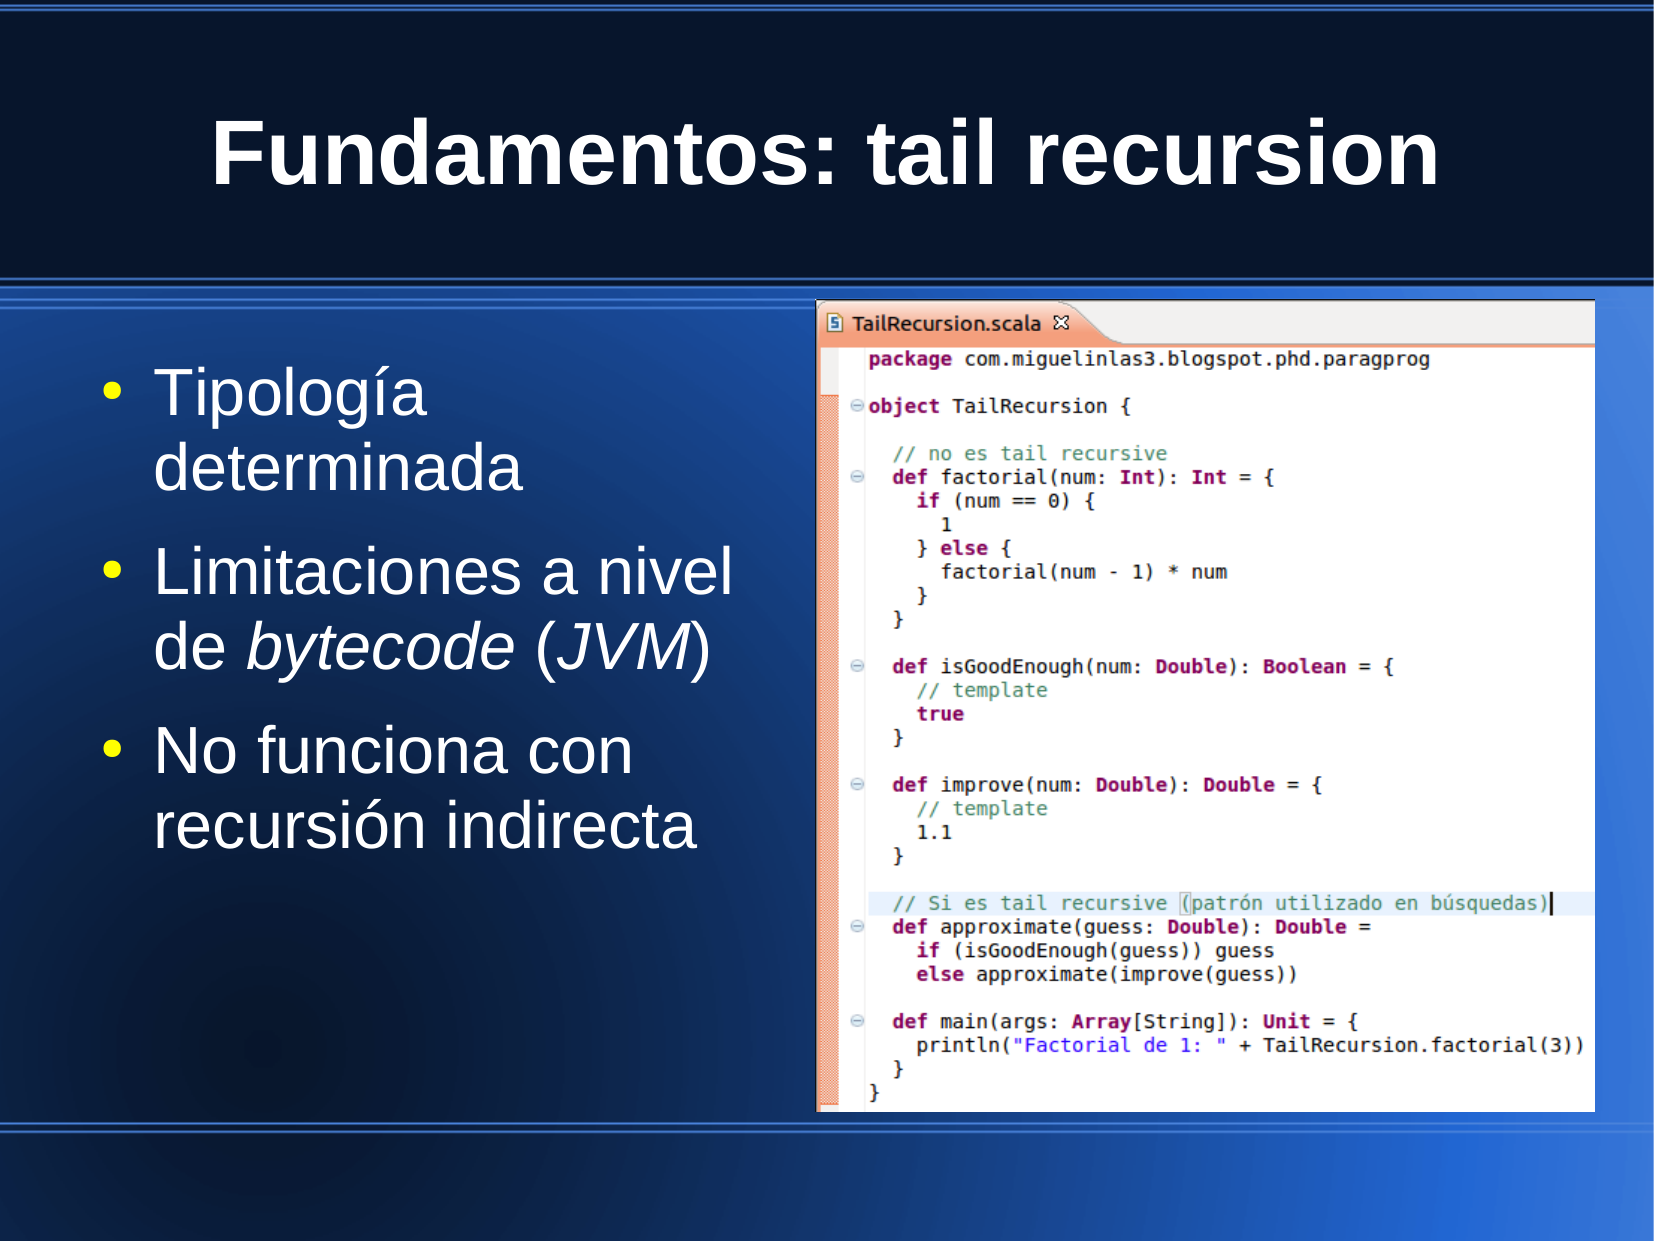

# Fundamentos: tail recursion
Tipología determinada
Limitaciones a nivel de bytecode (JVM)
No funciona con recursión indirecta